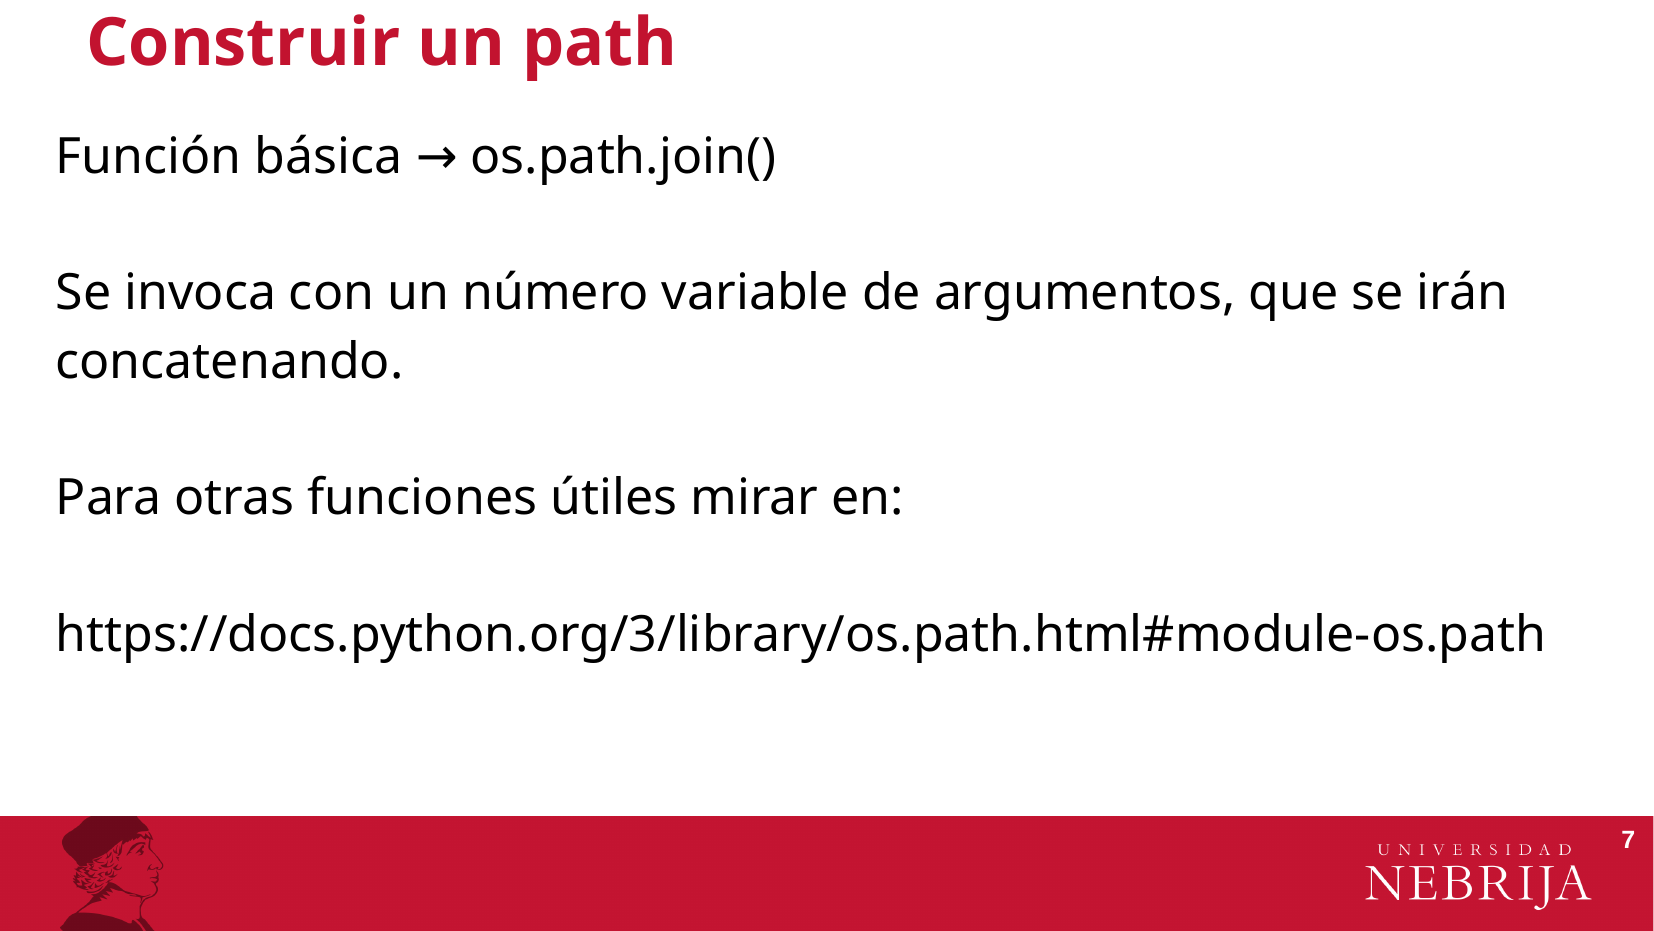

Construir un path
Función básica → os.path.join()
Se invoca con un número variable de argumentos, que se irán concatenando.
Para otras funciones útiles mirar en:
https://docs.python.org/3/library/os.path.html#module-os.path